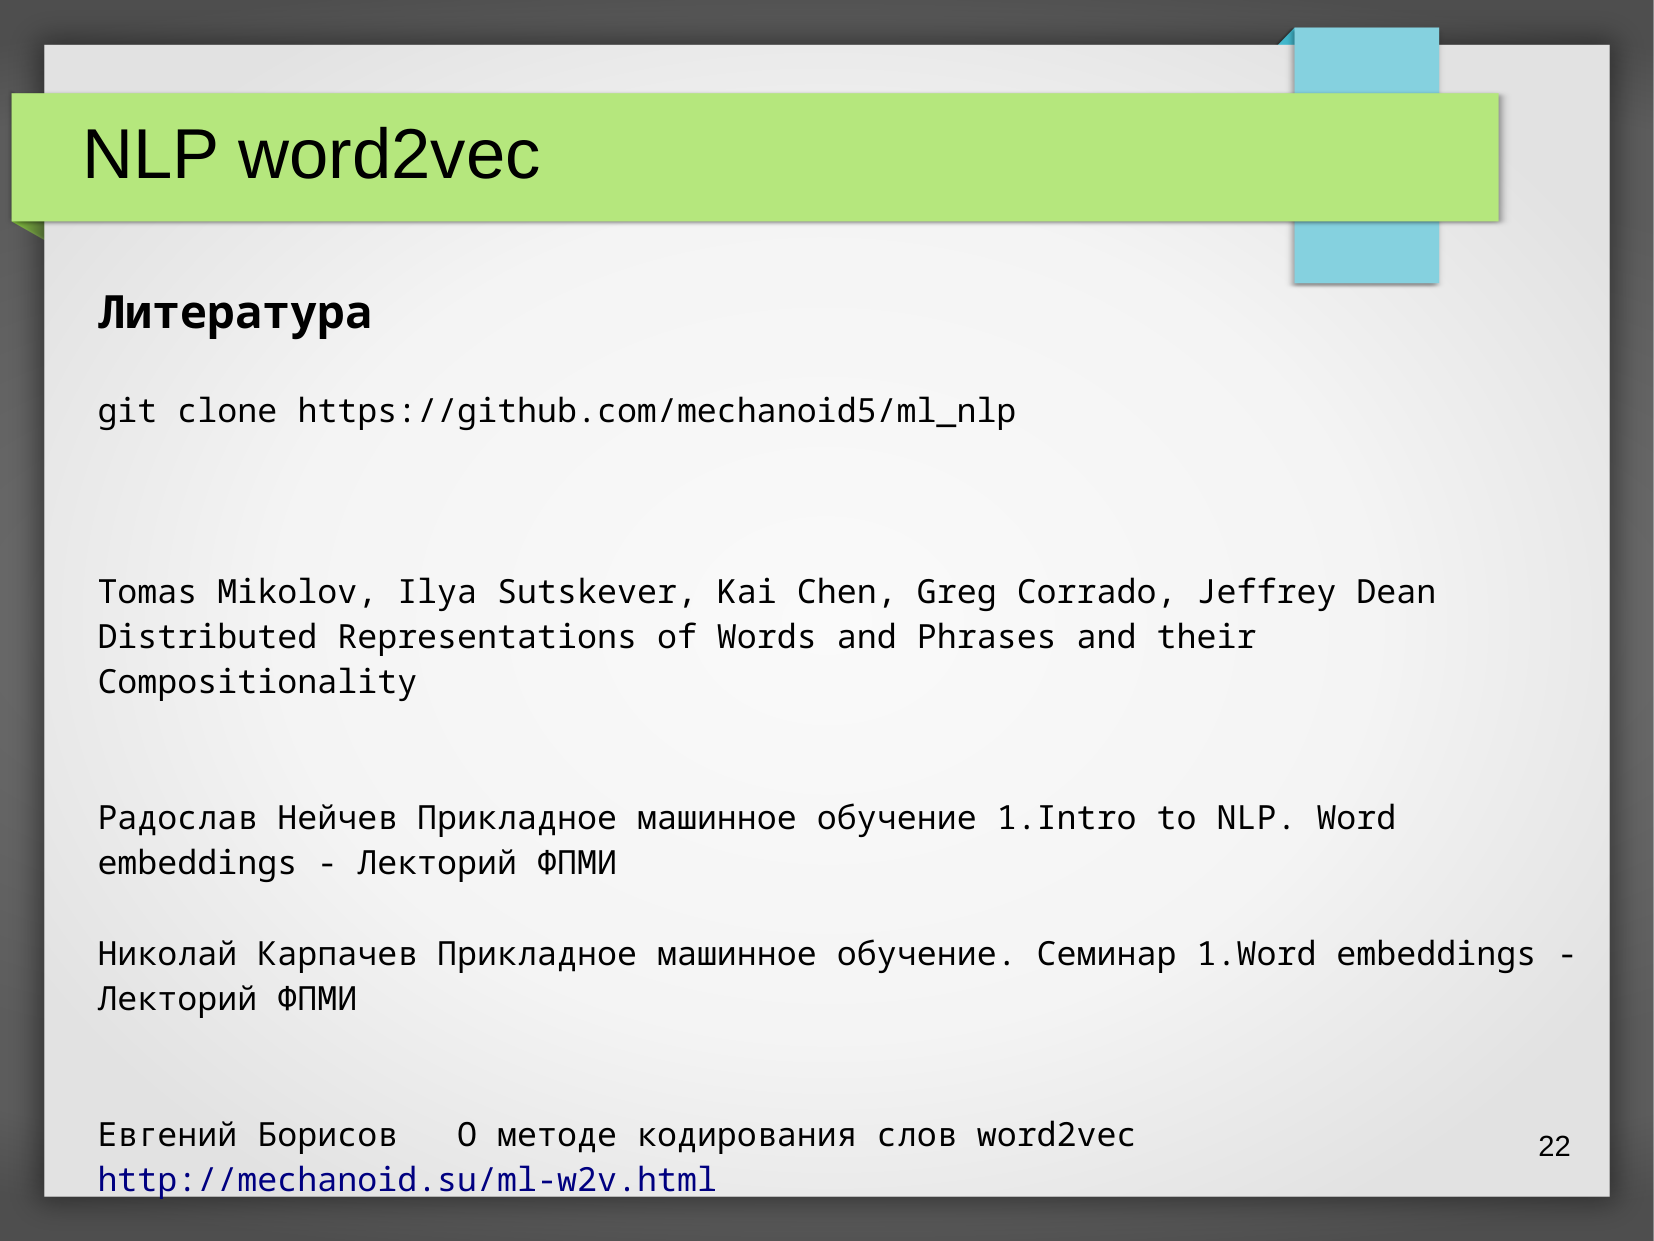

# NLP word2vec
Литература
git clone https://github.com/mechanoid5/ml_nlp
Tomas Mikolov, Ilya Sutskever, Kai Chen, Greg Corrado, Jeffrey Dean
Distributed Representations of Words and Phrases and their Compositionality
Радослав Нейчев Прикладное машинное обучение 1.Intro to NLP. Word embeddings - Лекторий ФПМИ
Николай Карпачев Прикладное машинное обучение. Семинар 1.Word embeddings - Лекторий ФПМИ
Евгений Борисов О методе кодирования слов word2vec
http://mechanoid.su/ml-w2v.html
22